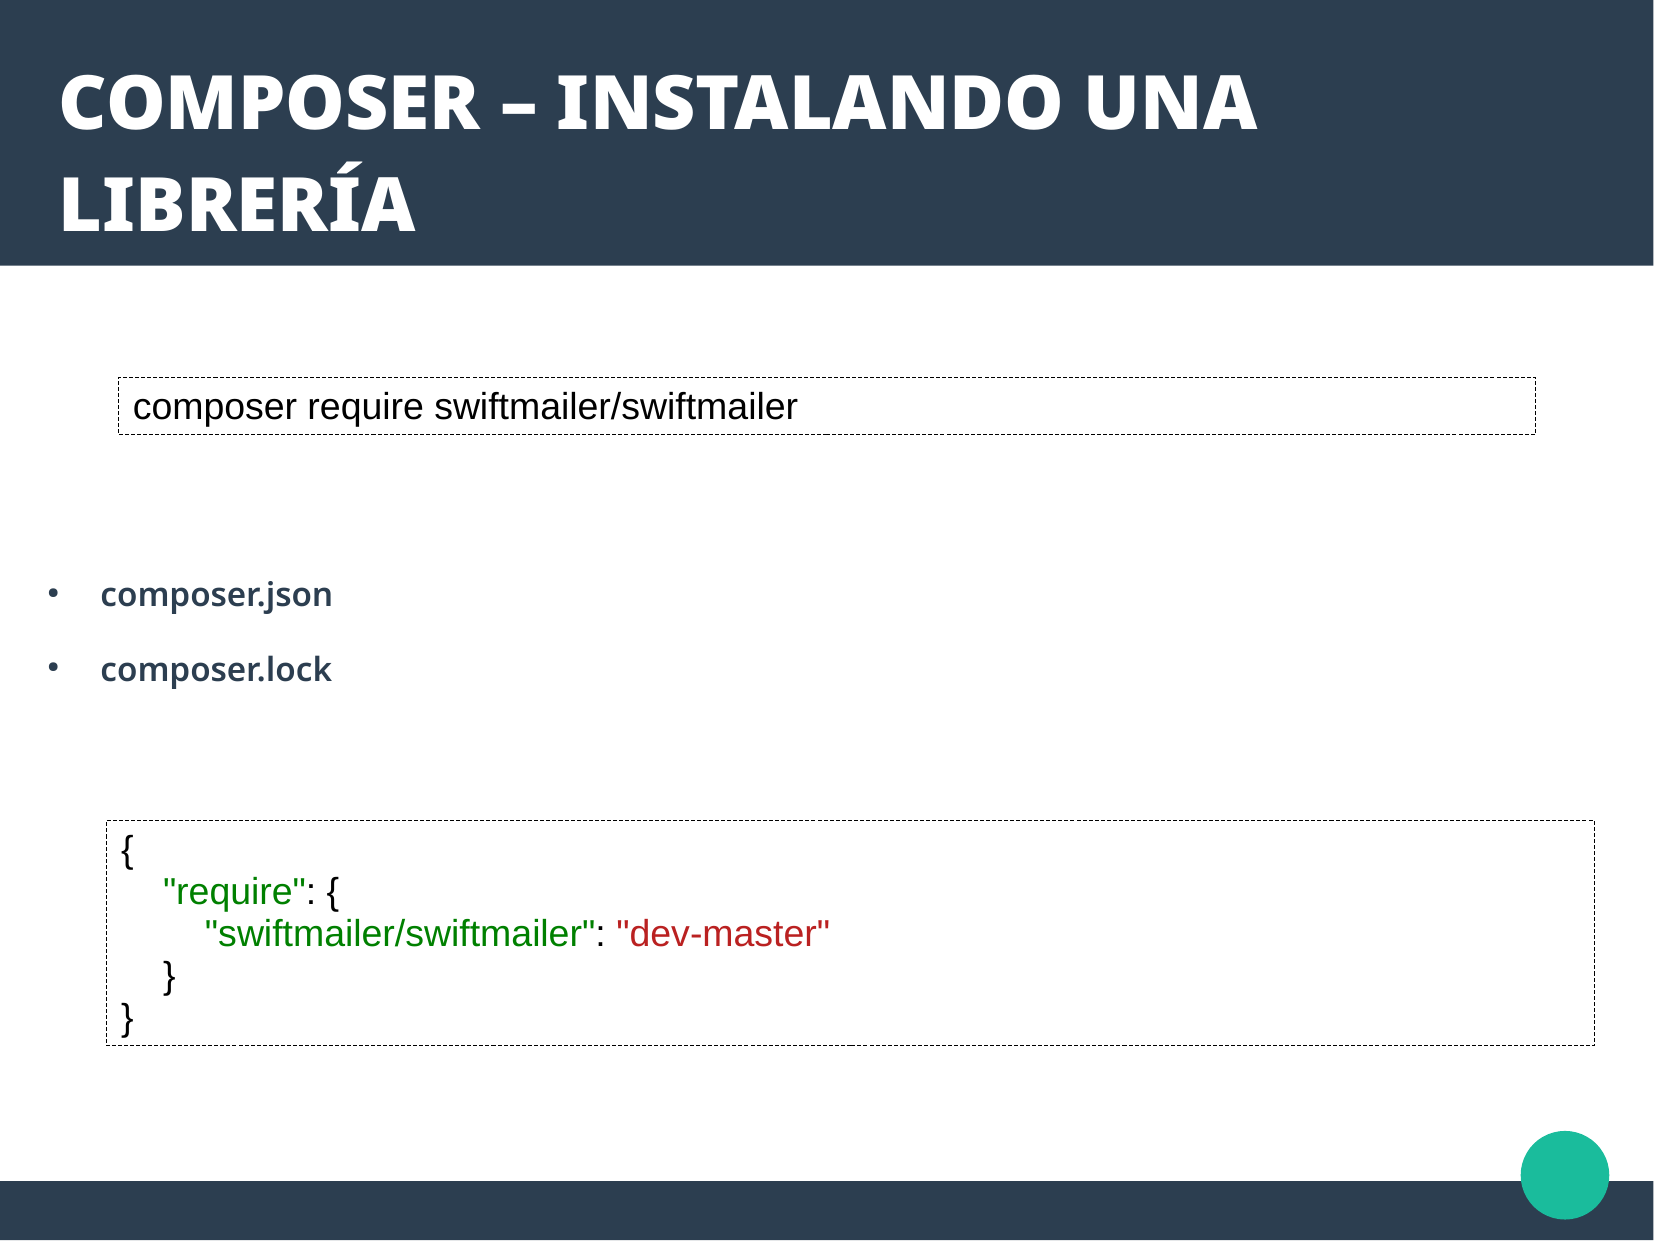

# COMPOSER – INSTALANDO UNA LIBRERÍA
composer require swiftmailer/swiftmailer
composer.json
composer.lock
{
 "require": {
 "swiftmailer/swiftmailer": "dev-master"
 }
}